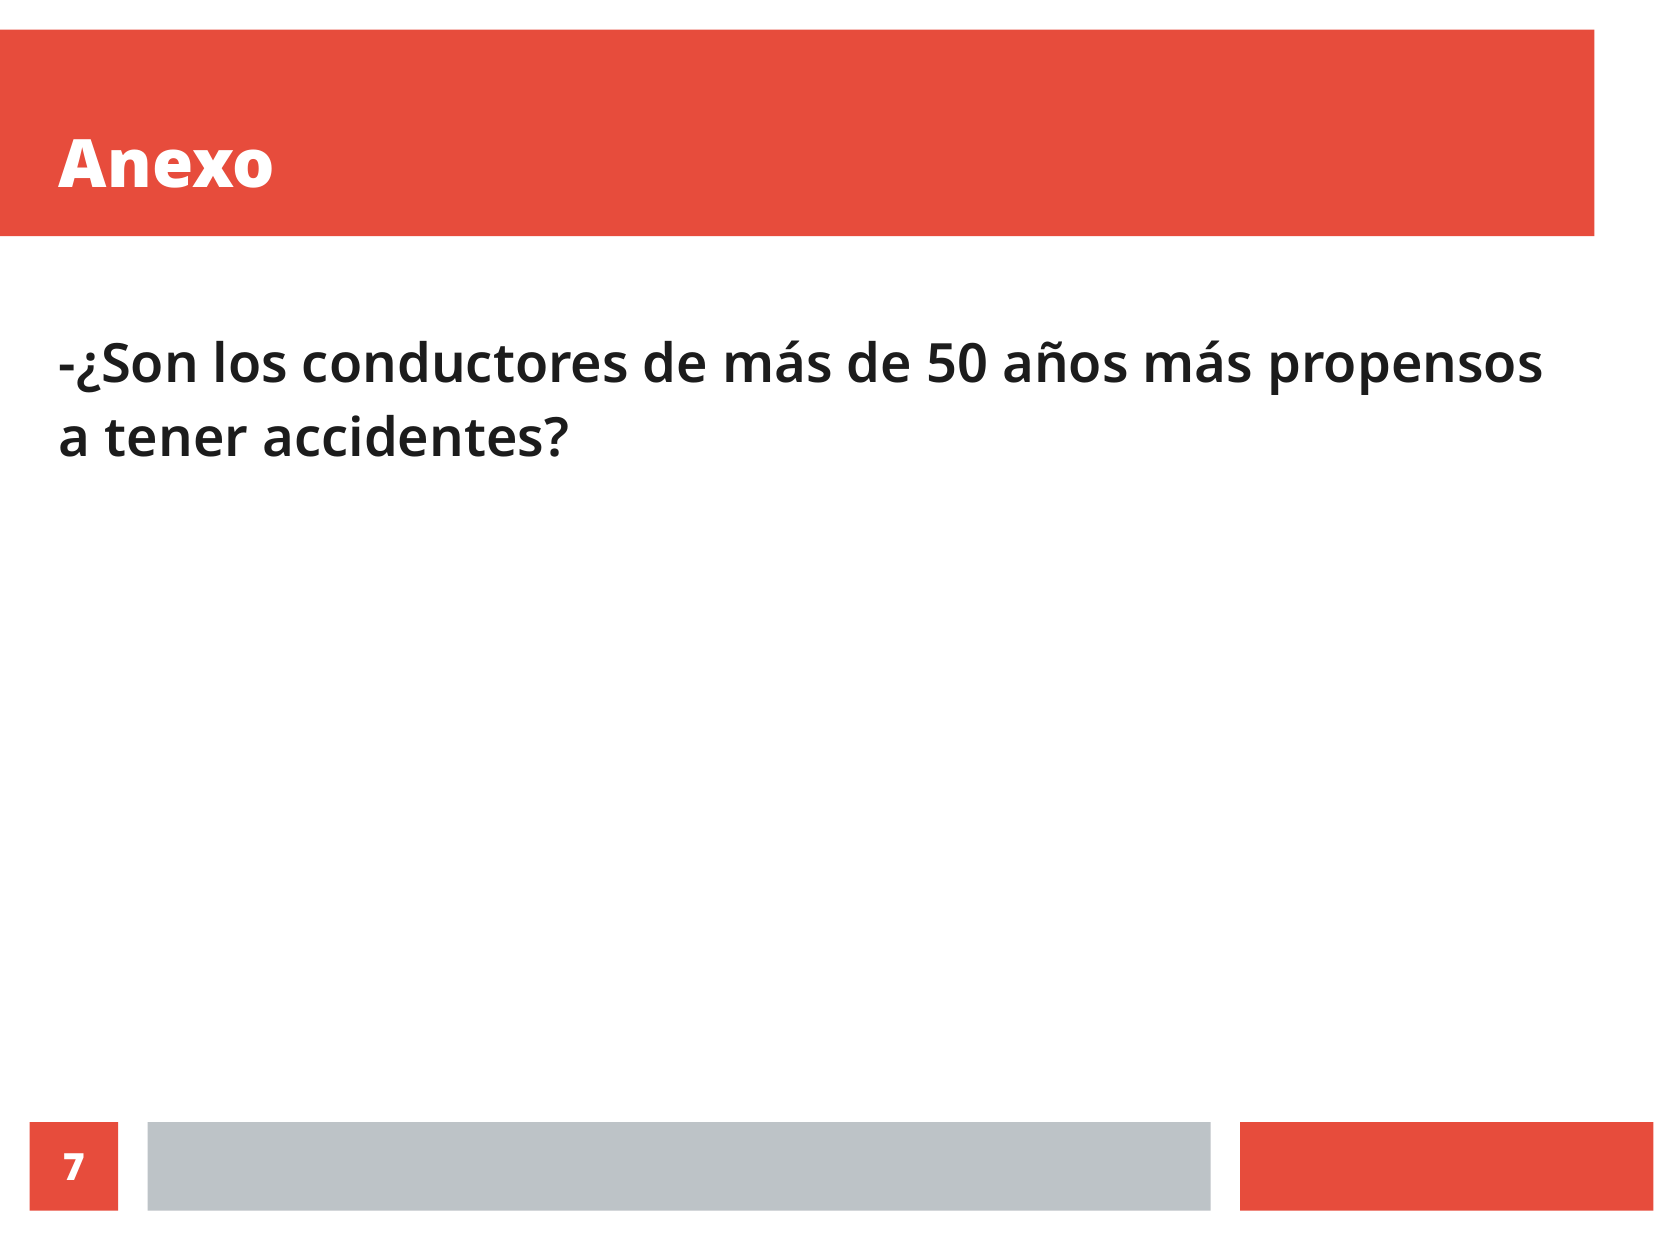

# Anexo
-¿Son los conductores de más de 50 años más propensos a tener accidentes?
7